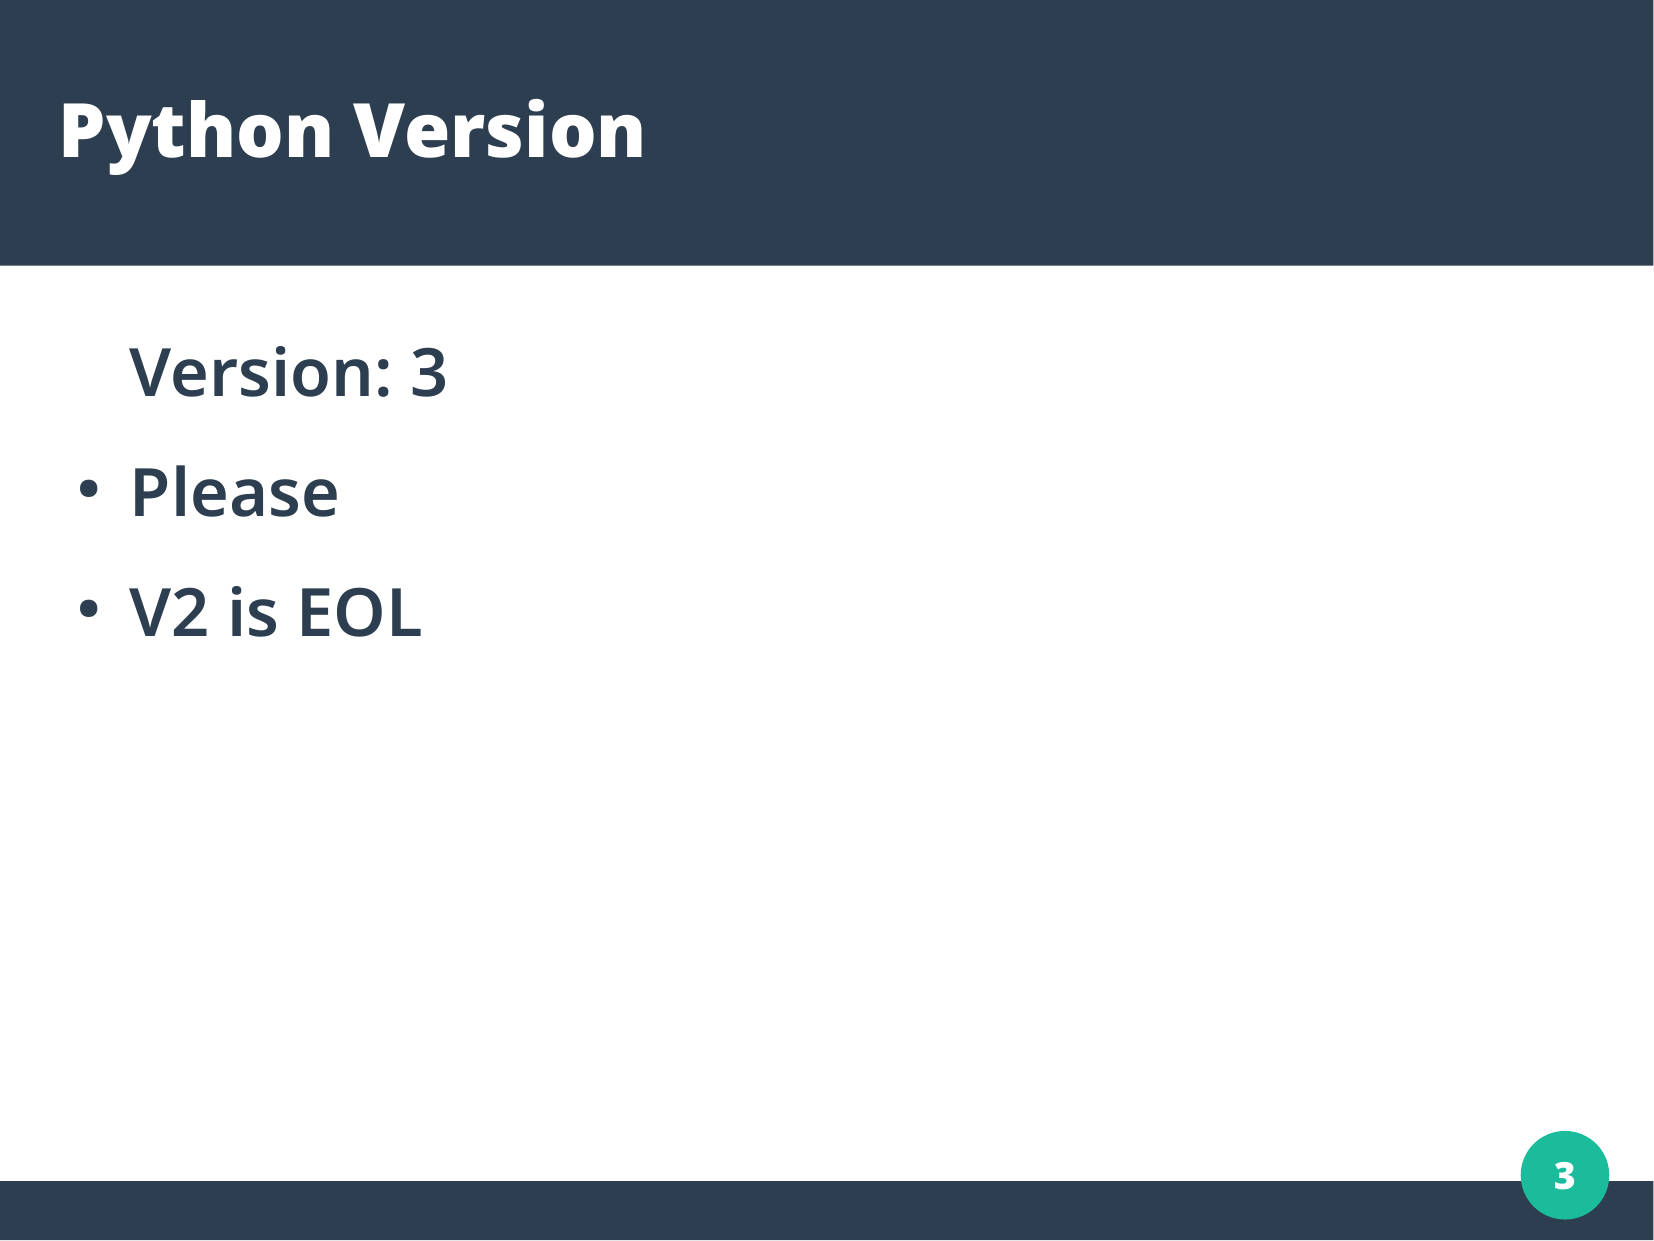

# Python Version
Version: 3
Please
V2 is EOL
3